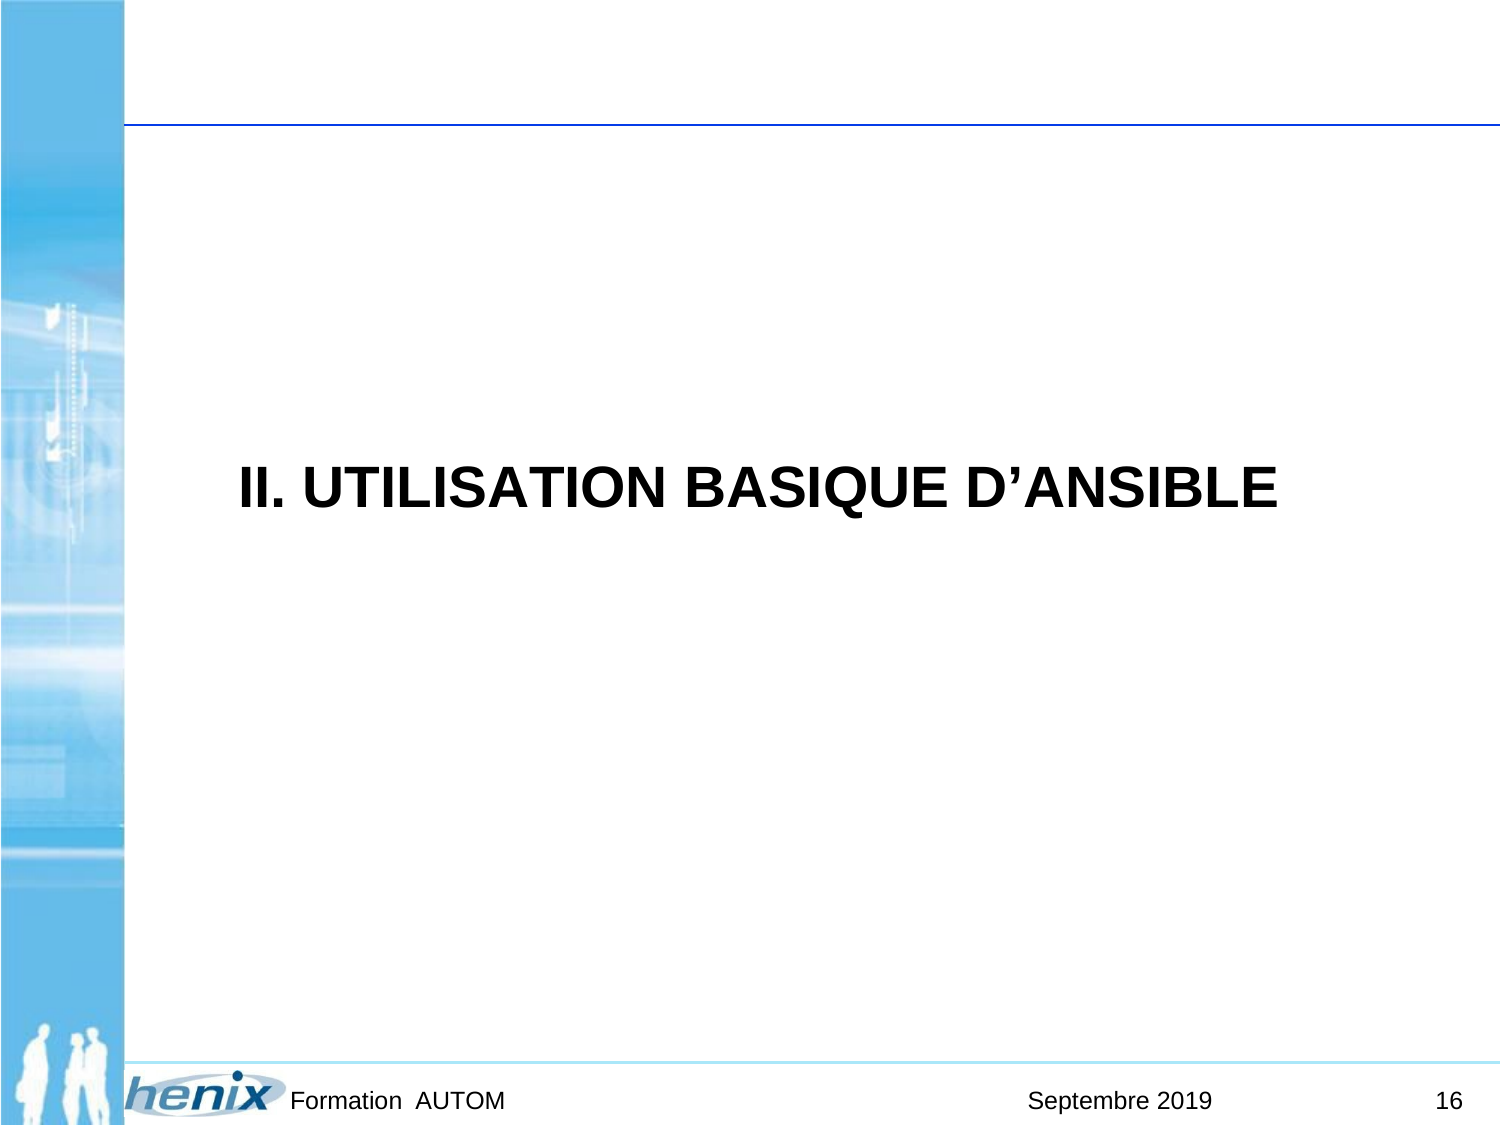

II. UTILISATION BASIQUE D’ANSIBLE
Formation AUTOM
Septembre 2019